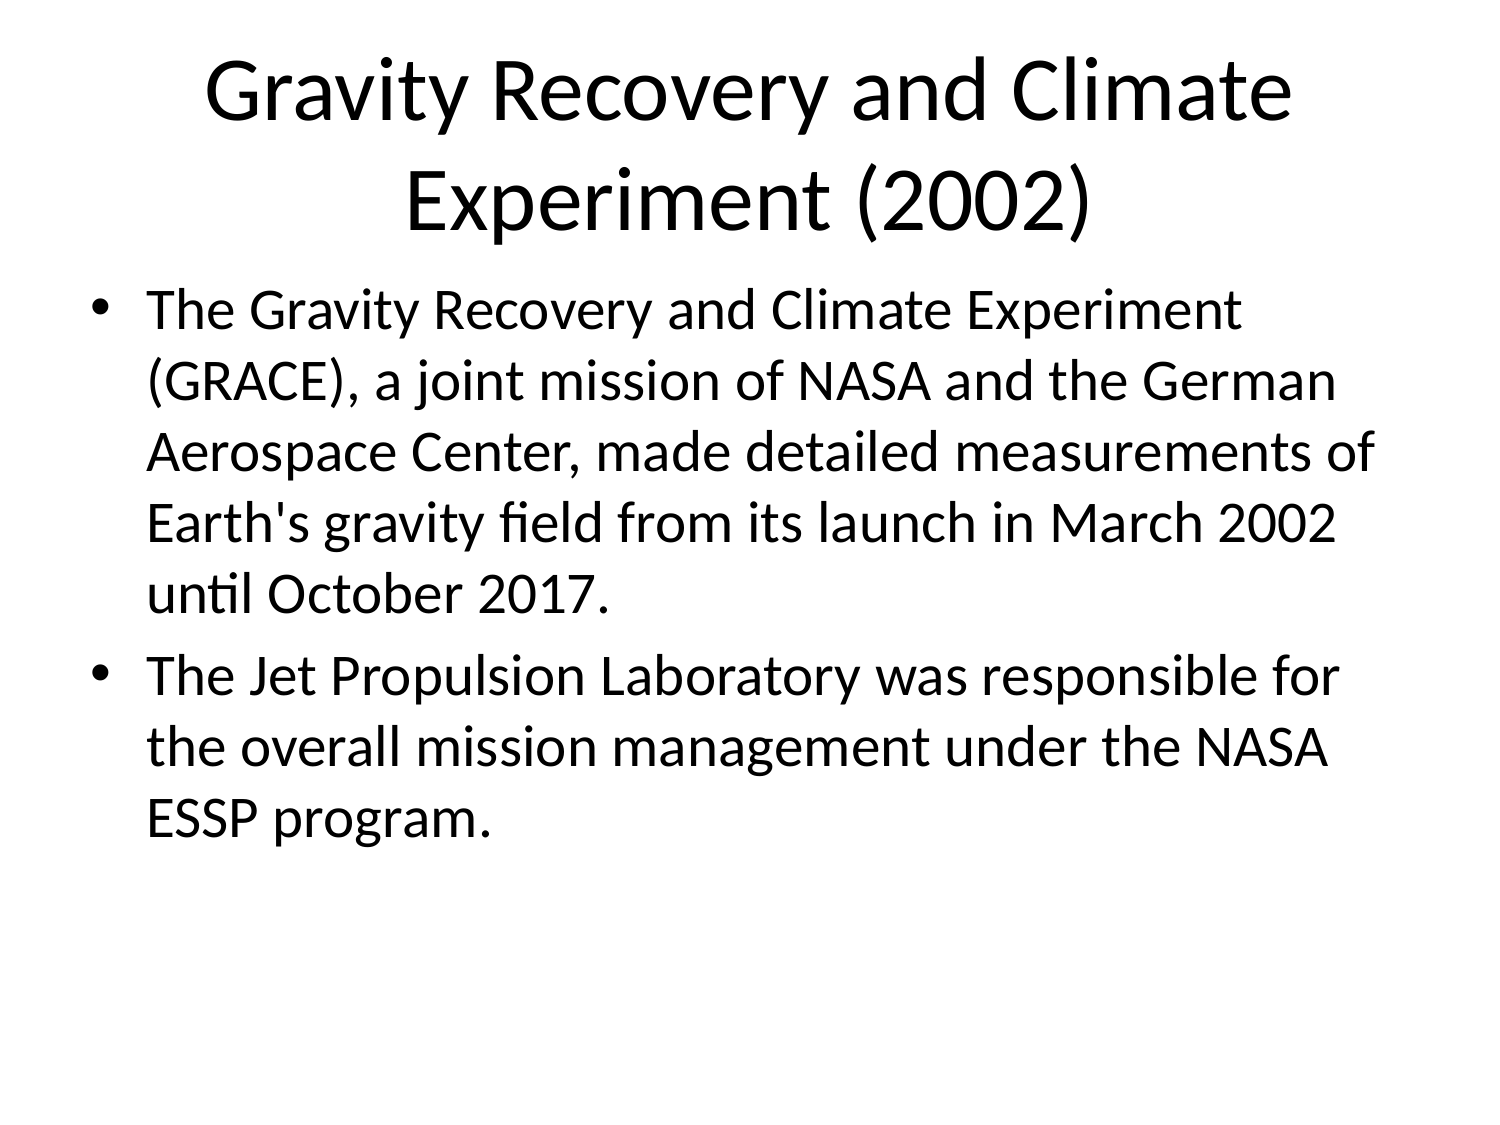

# Gravity Recovery and Climate Experiment (2002)
The Gravity Recovery and Climate Experiment (GRACE), a joint mission of NASA and the German Aerospace Center, made detailed measurements of Earth's gravity field from its launch in March 2002 until October 2017.
The Jet Propulsion Laboratory was responsible for the overall mission management under the NASA ESSP program.